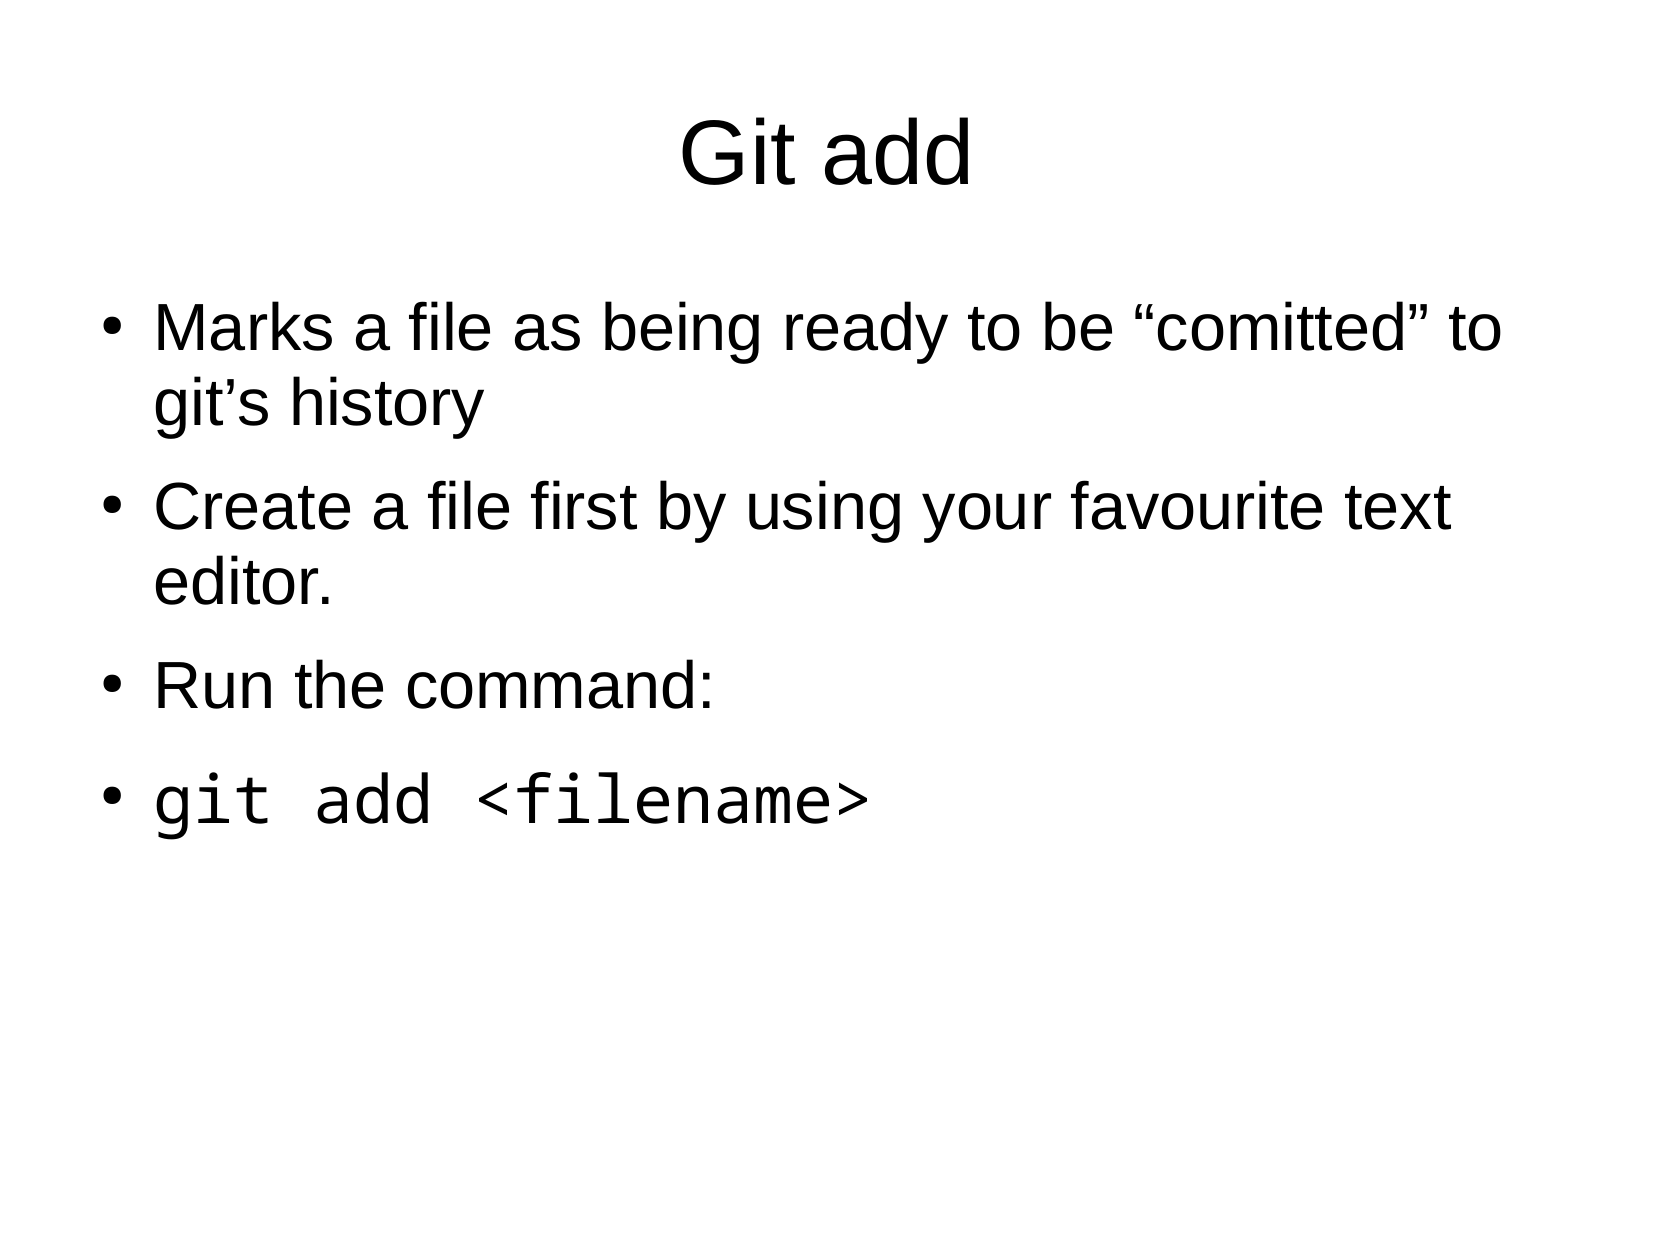

# Git add
Marks a file as being ready to be “comitted” to git’s history
Create a file first by using your favourite text editor.
Run the command:
git add <filename>